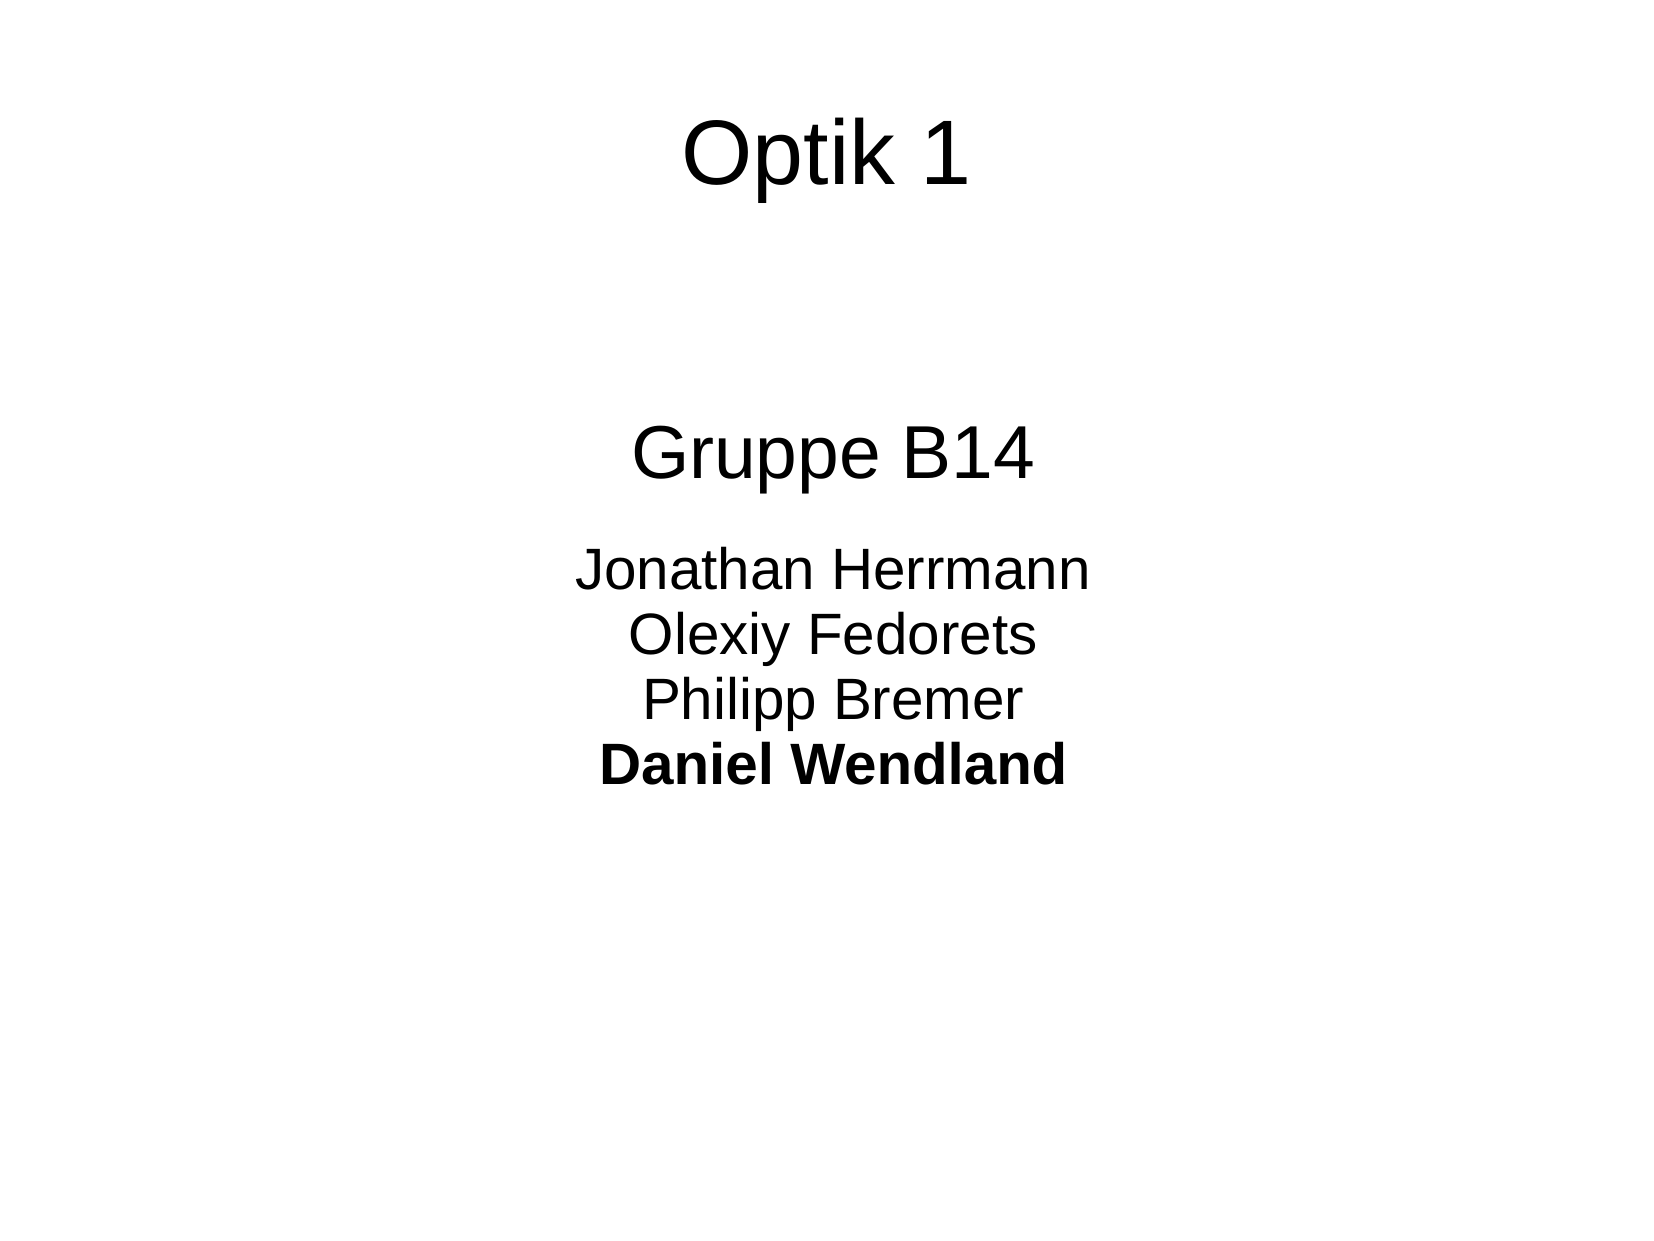

# Optik 1
Gruppe B14
Jonathan Herrmann
Olexiy Fedorets
Philipp Bremer
Daniel Wendland